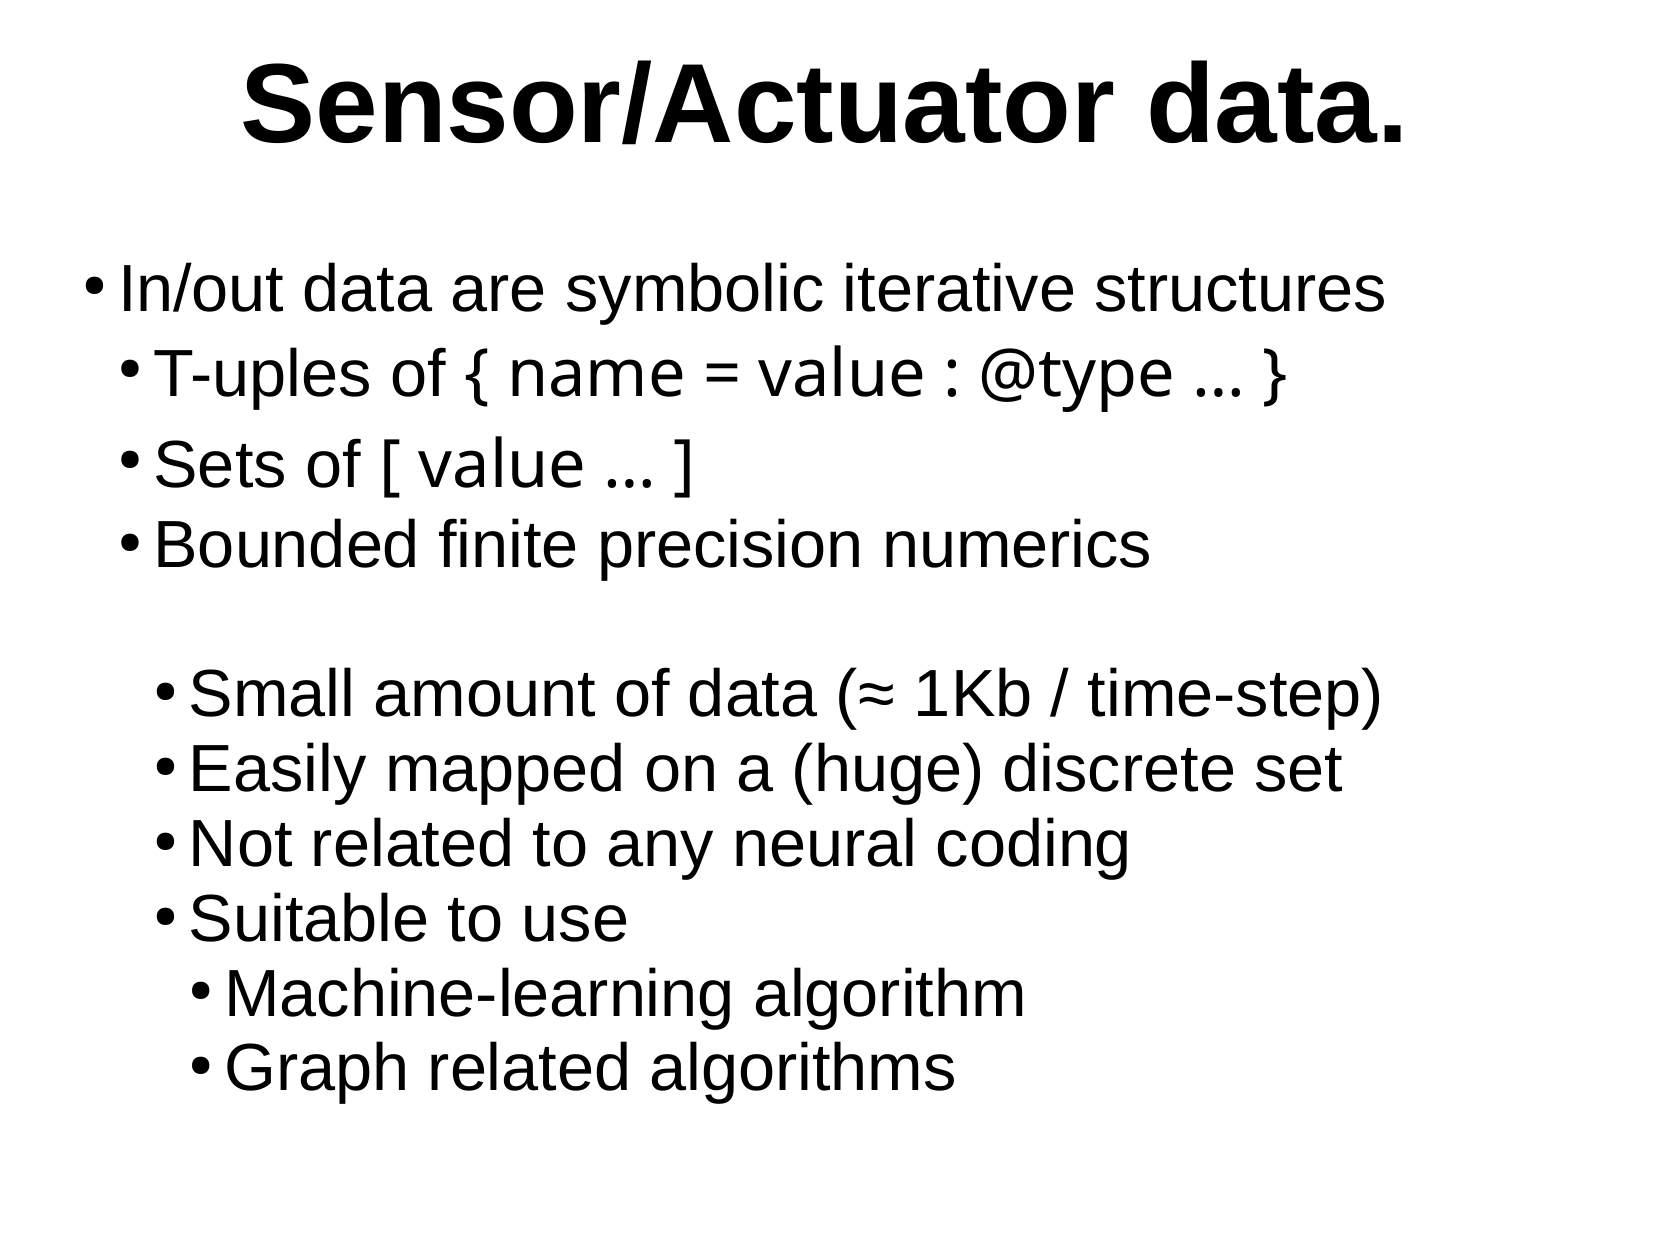

# Sensor/Actuator data.
In/out data are symbolic iterative structures
T-uples of { name = value : @type … }
Sets of [ value … ]
Bounded finite precision numerics
Small amount of data (≈ 1Kb / time-step)
Easily mapped on a (huge) discrete set
Not related to any neural coding
Suitable to use
Machine-learning algorithm
Graph related algorithms